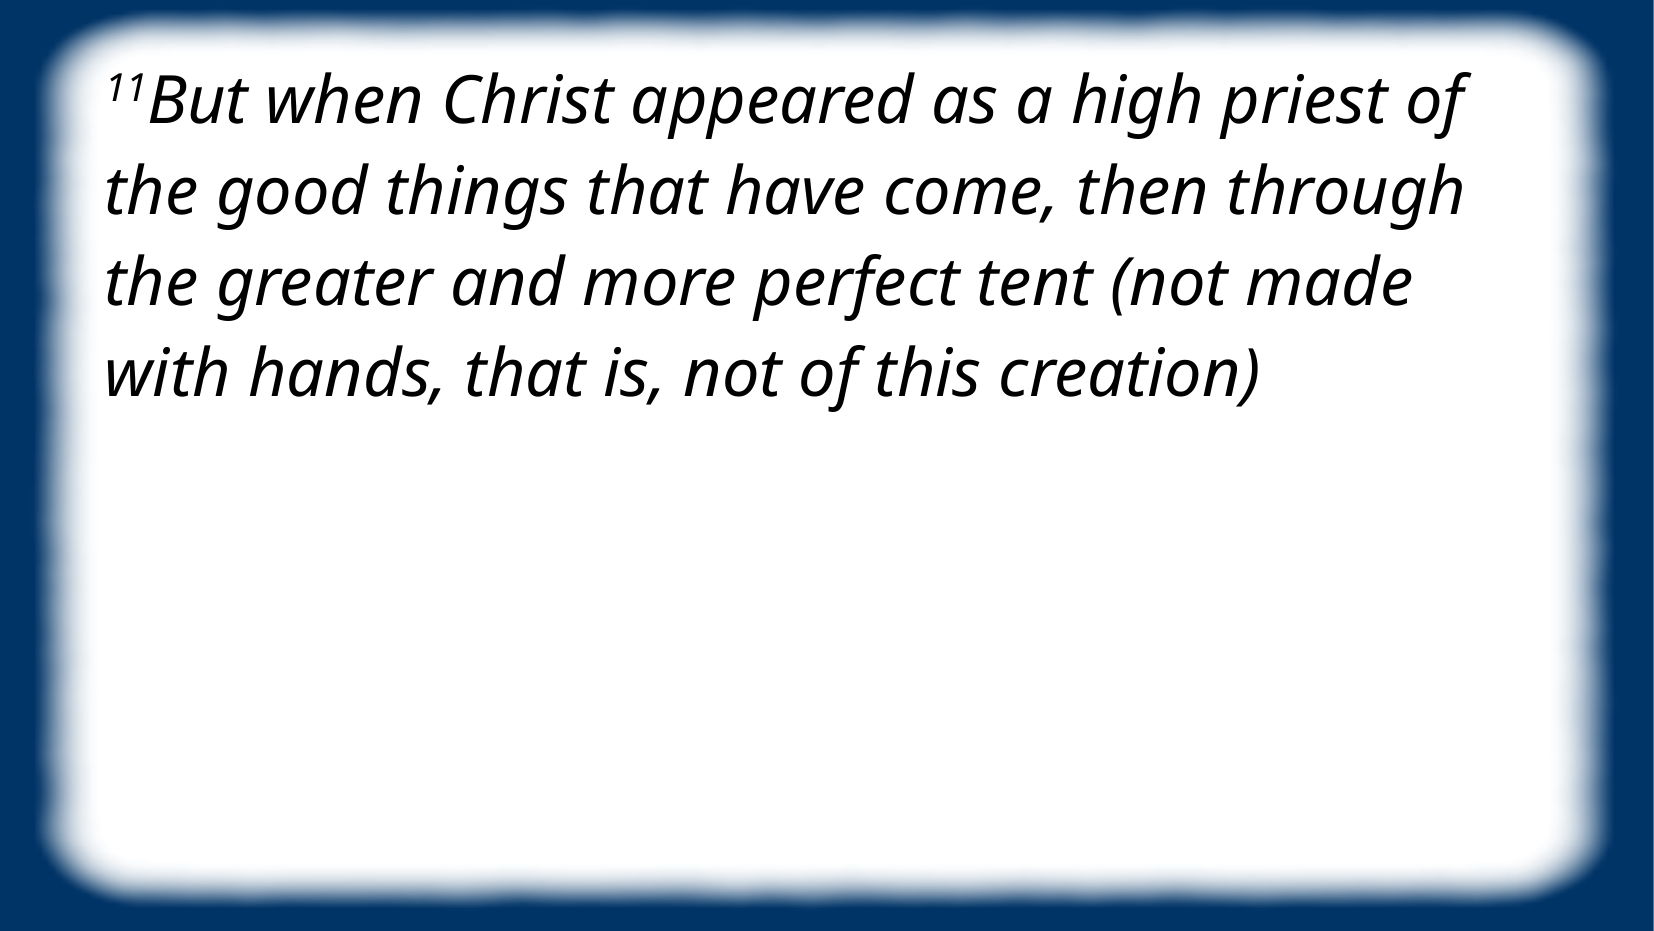

11But when Christ appeared as a high priest of the good things that have come, then through the greater and more perfect tent (not made with hands, that is, not of this creation)